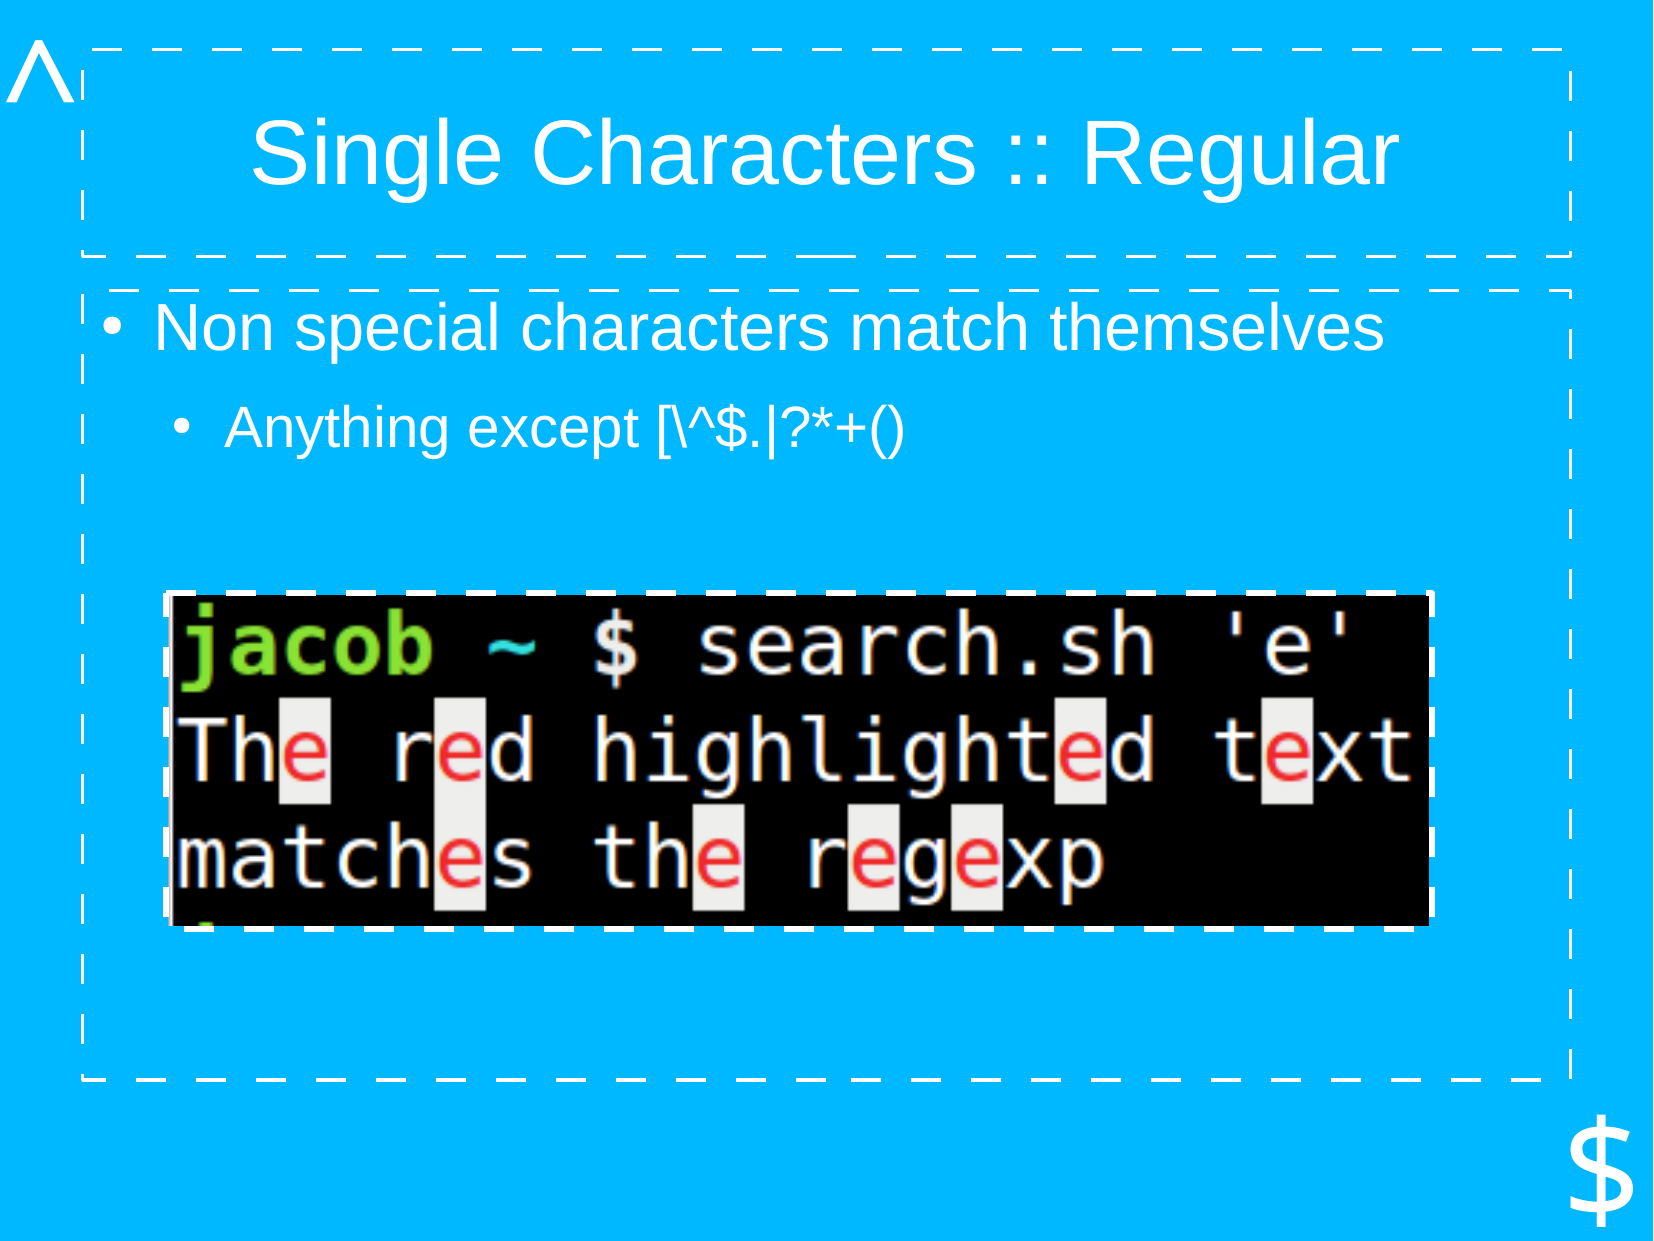

# Single Characters :: Regular
Non special characters match themselves
Anything except [\^$.|?*+()